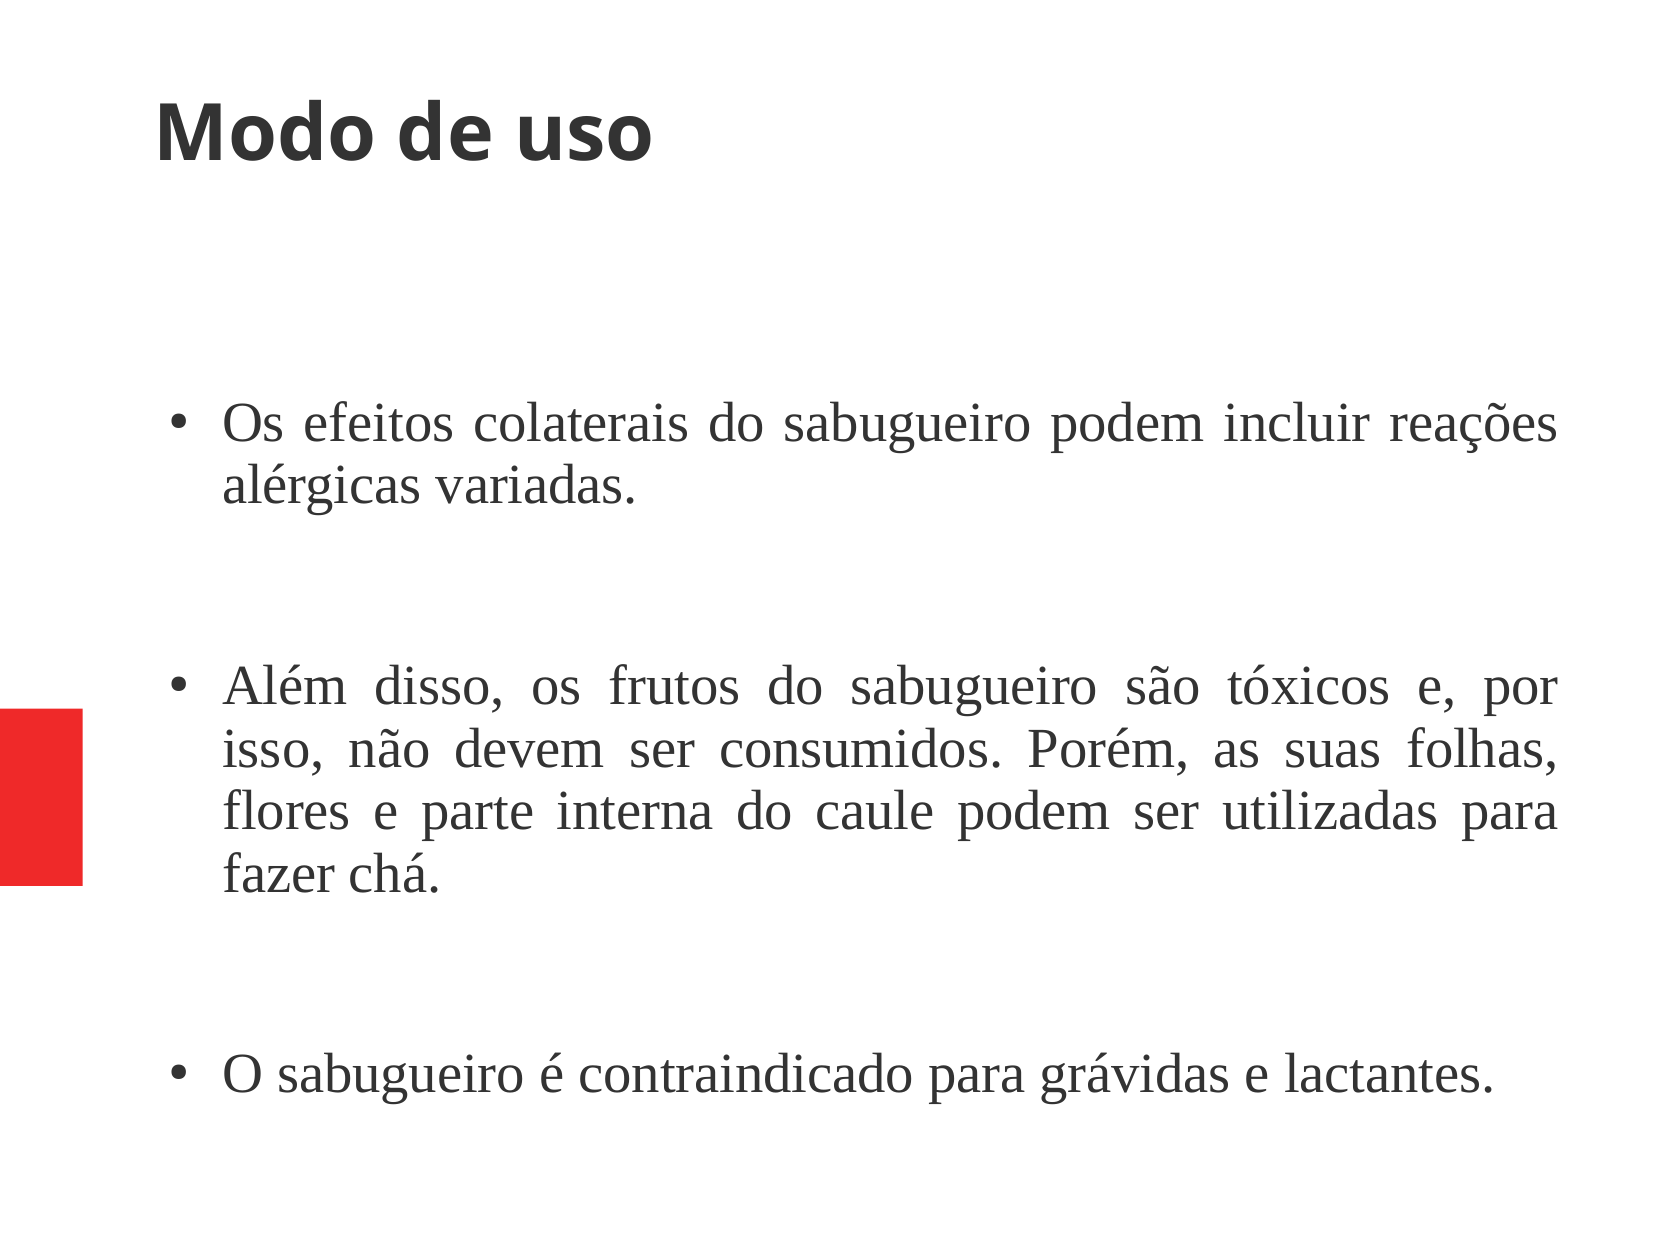

Modo de uso
# Os efeitos colaterais do sabugueiro podem incluir reações alérgicas variadas.
Além disso, os frutos do sabugueiro são tóxicos e, por isso, não devem ser consumidos. Porém, as suas folhas, flores e parte interna do caule podem ser utilizadas para fazer chá.
O sabugueiro é contraindicado para grávidas e lactantes.